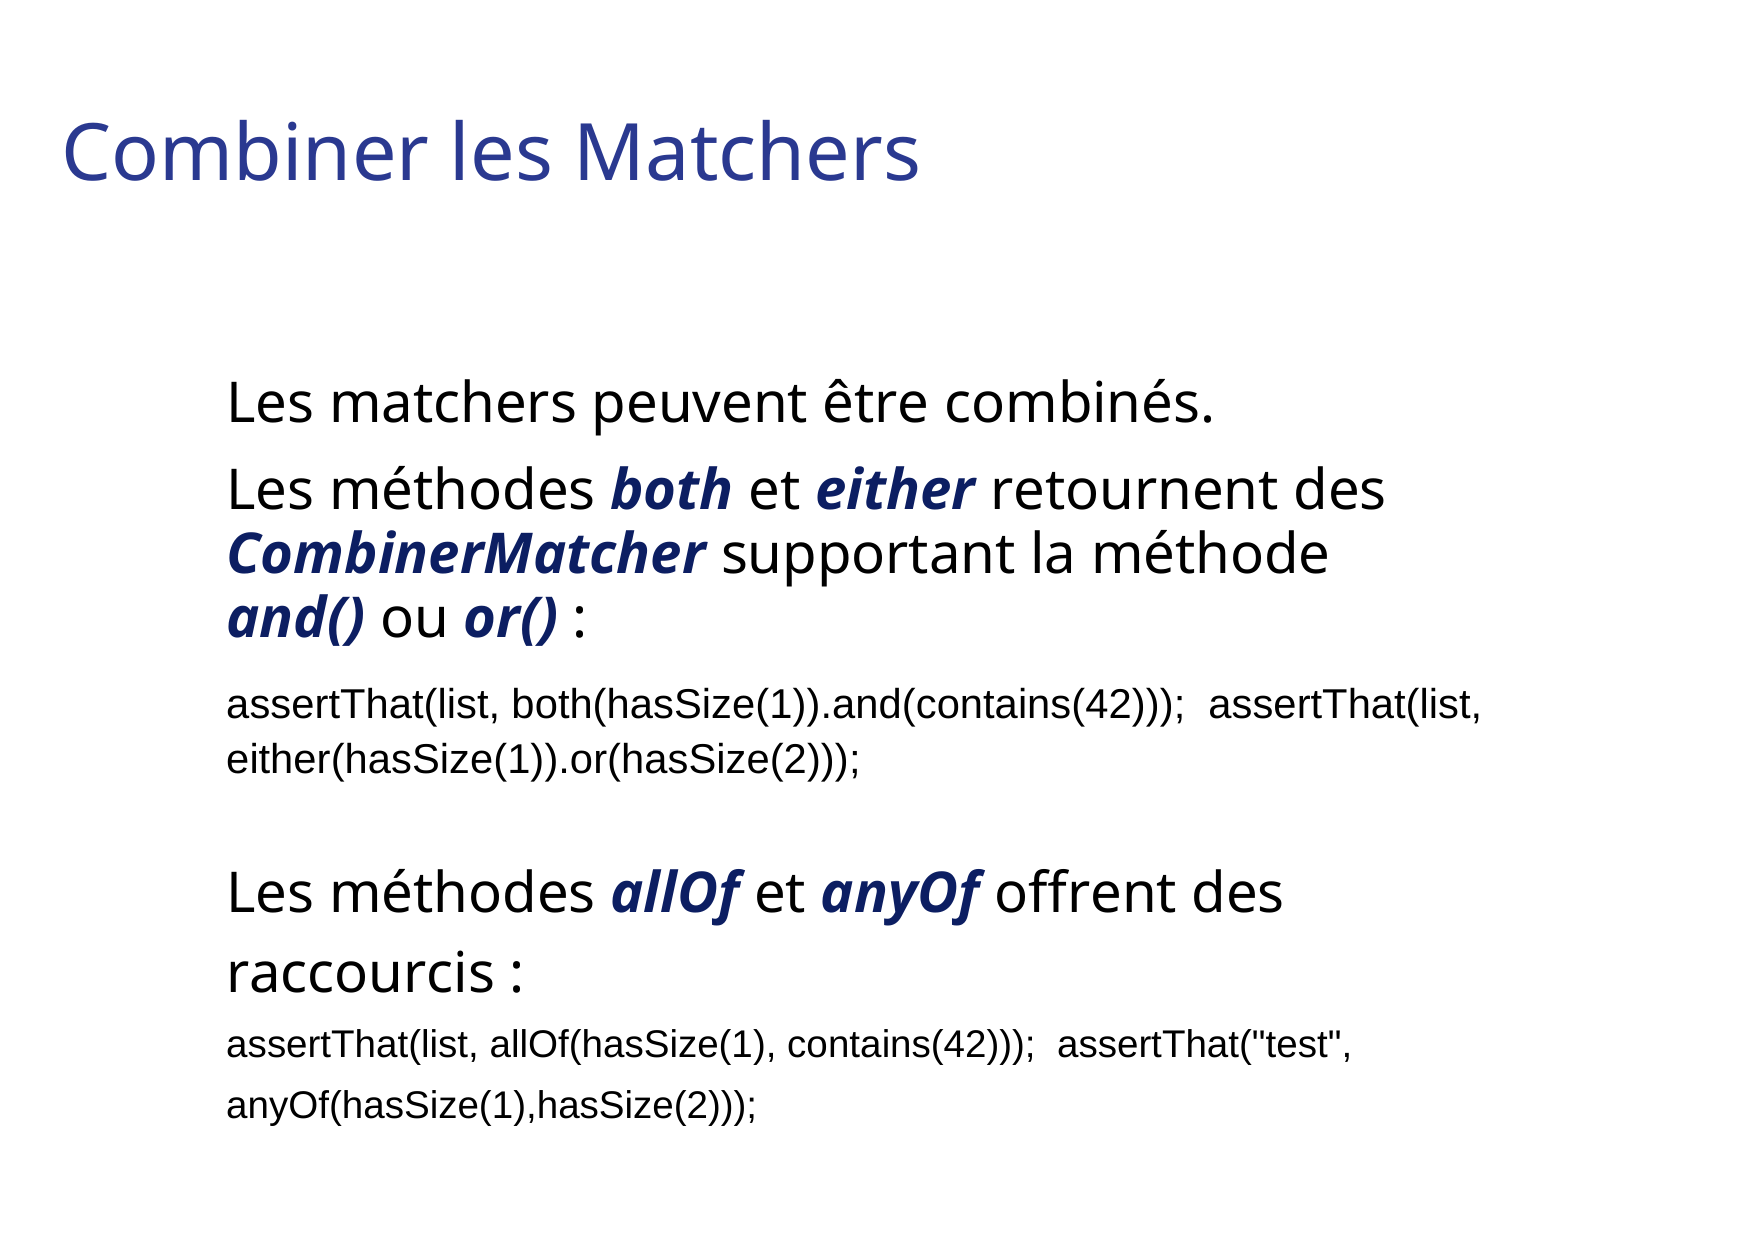

# Combiner les Matchers
Les matchers peuvent être combinés.
Les méthodes both et either retournent des CombinerMatcher supportant la méthode and() ou or() :
assertThat(list, both(hasSize(1)).and(contains(42))); assertThat(list, either(hasSize(1)).or(hasSize(2)));
Les méthodes allOf et anyOf offrent des raccourcis :
assertThat(list, allOf(hasSize(1), contains(42))); assertThat("test", anyOf(hasSize(1),hasSize(2)));